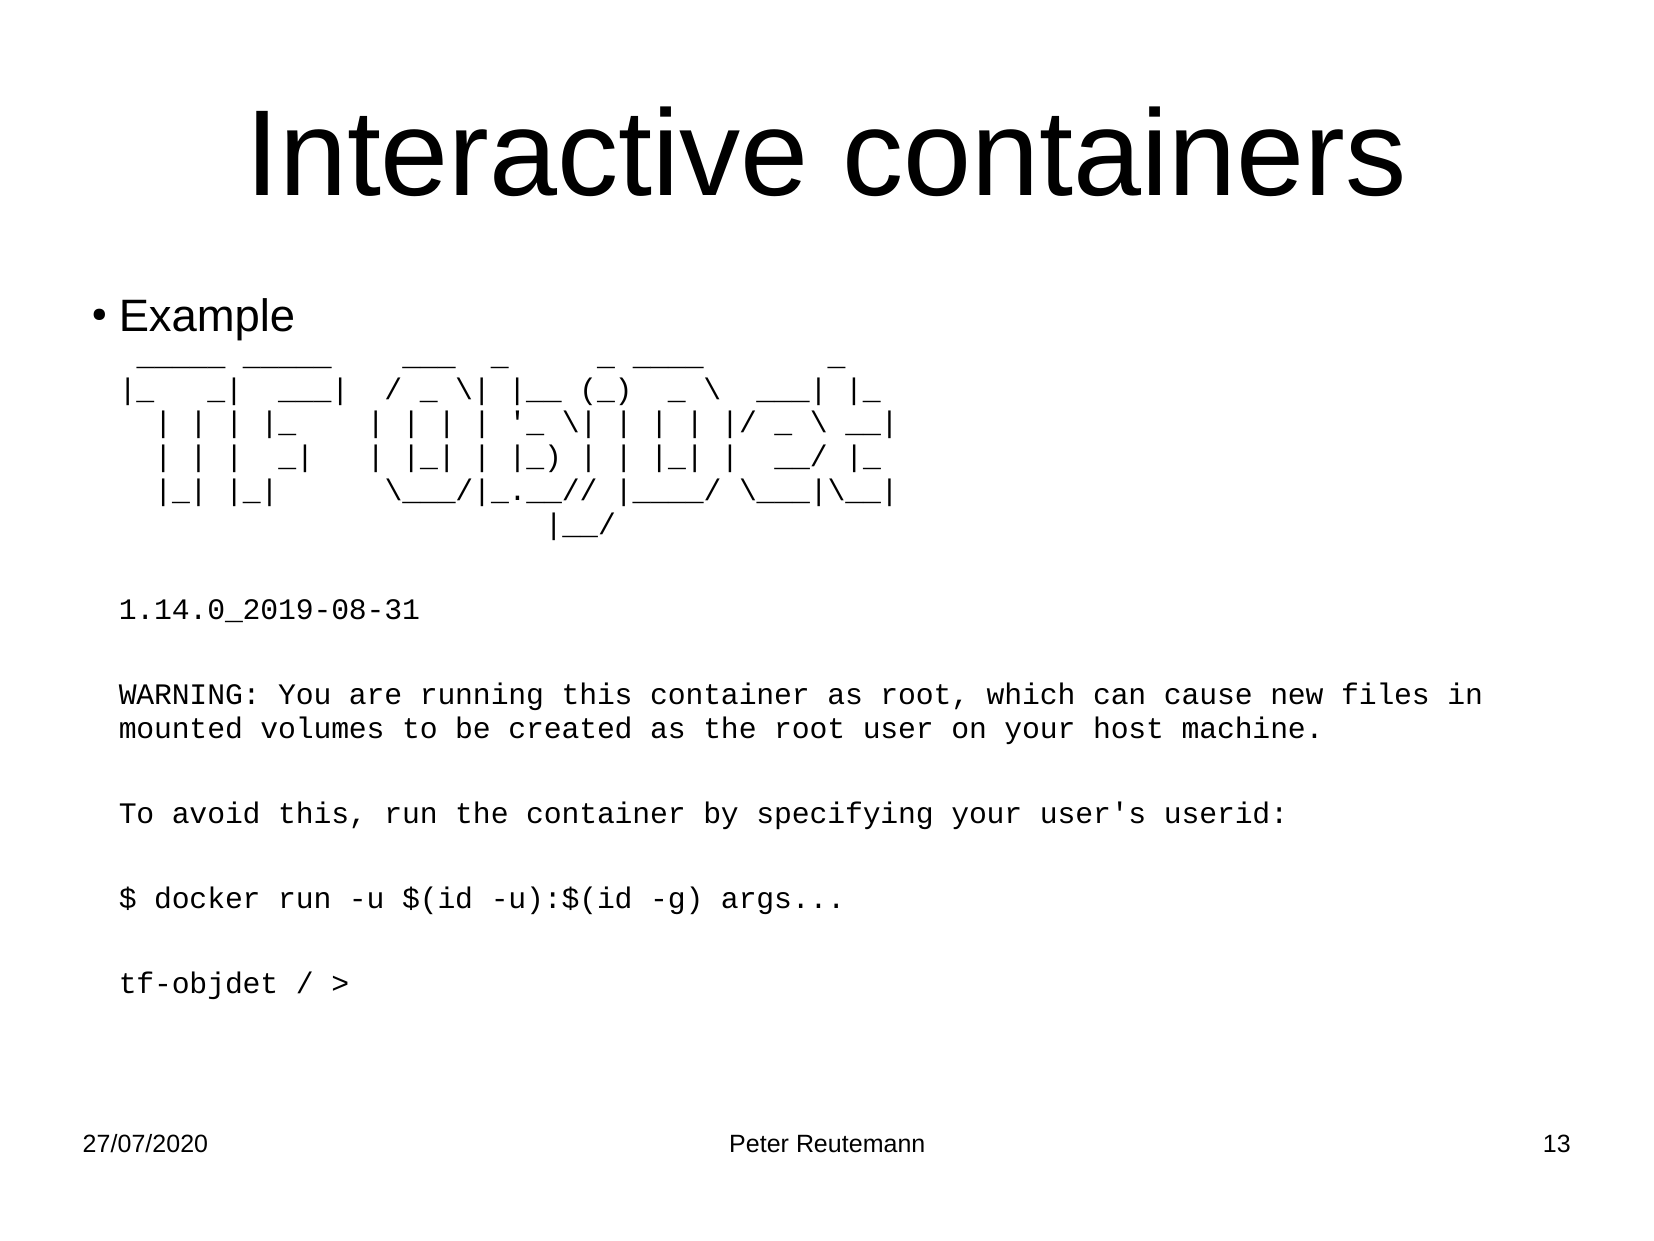

# Interactive containers
Example
 _____ _____ ___ _ _ ____ _
|_ _| ___| / _ \| |__ (_) _ \ ___| |_
 | | | |_ | | | | '_ \| | | | |/ _ \ __|
 | | | _| | |_| | |_) | | |_| | __/ |_
 |_| |_| \___/|_.__// |____/ \___|\__|
 |__/
1.14.0_2019-08-31
WARNING: You are running this container as root, which can cause new files in
mounted volumes to be created as the root user on your host machine.
To avoid this, run the container by specifying your user's userid:
$ docker run -u $(id -u):$(id -g) args...
tf-objdet / >
27/07/2020
Peter Reutemann
13